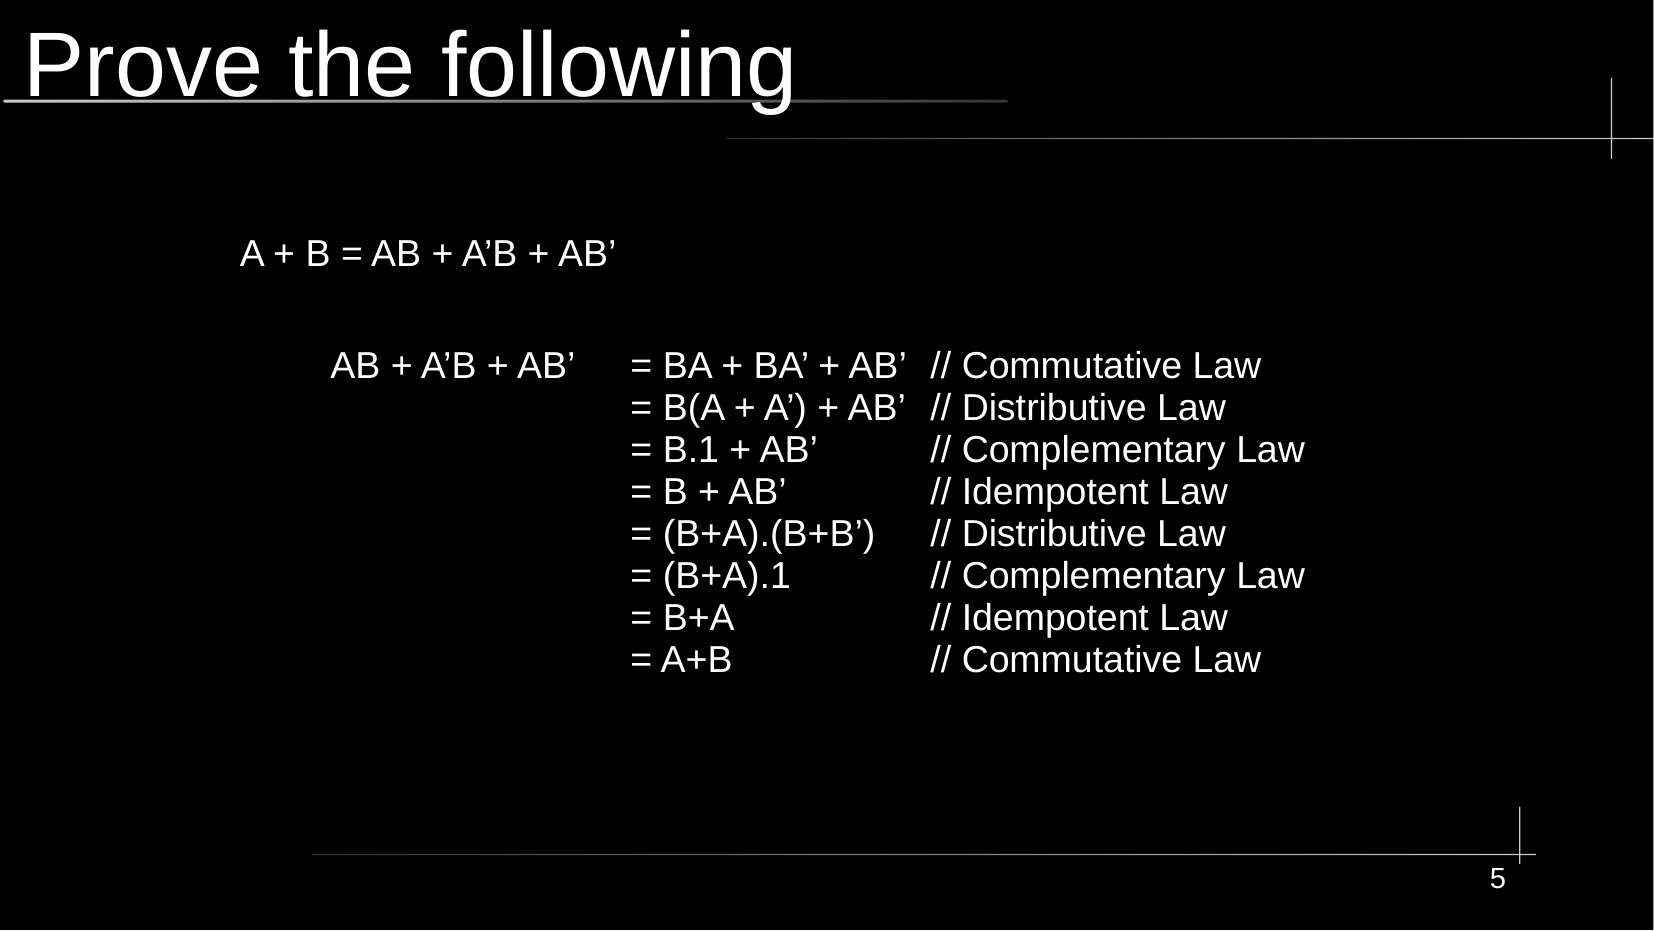

# Prove the following
A + B = AB + A’B + AB’
AB + A’B + AB’ 	= BA + BA’ + AB’	// Commutative Law
				= B(A + A’) + AB’	// Distributive Law
				= B.1 + AB’ 		// Complementary Law
				= B + AB’ 		// Idempotent Law
				= (B+A).(B+B’)	// Distributive Law
				= (B+A).1		// Complementary Law
				= B+A			// Idempotent Law
				= A+B			// Commutative Law
5